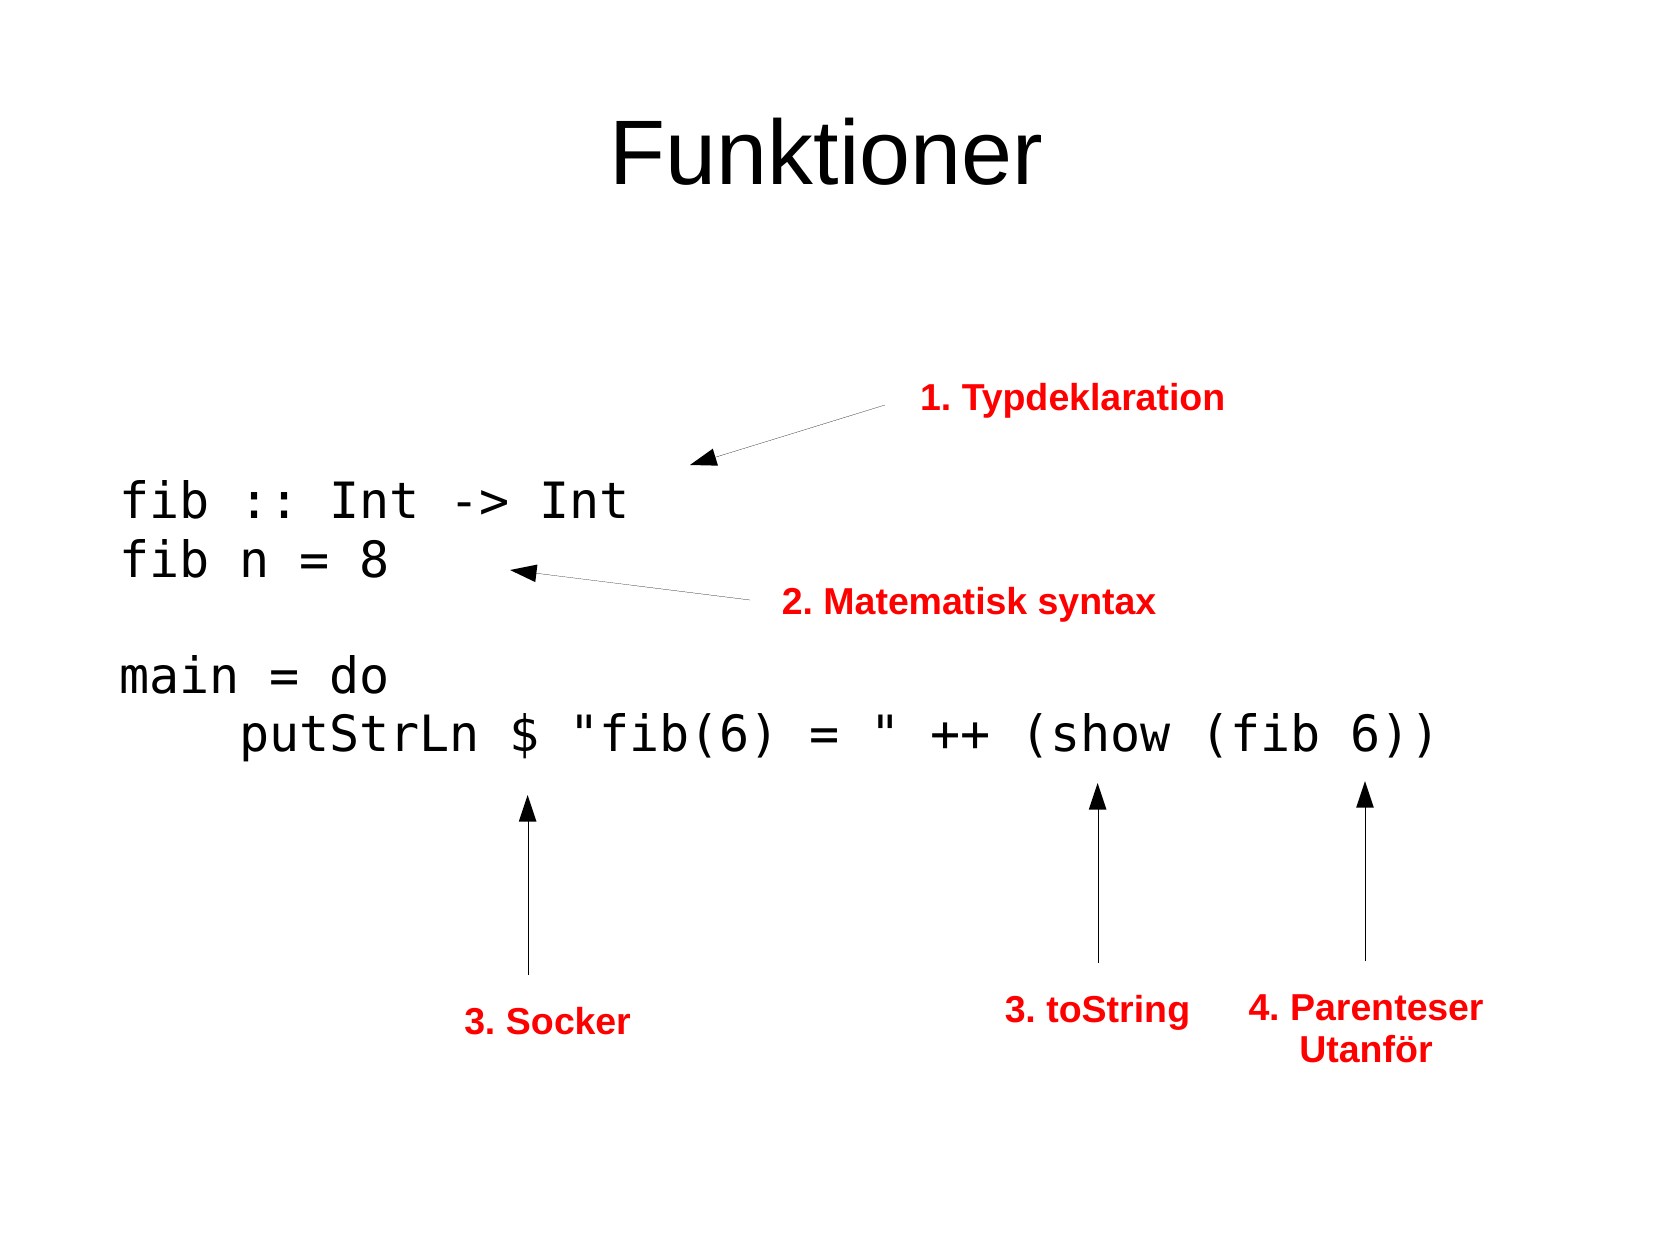

# Funktioner
1. Typdeklaration
fib :: Int -> Int
fib n = 8
main = do
 putStrLn $ "fib(6) = " ++ (show (fib 6))
2. Matematisk syntax
4. Parenteser
Utanför
3. toString
3. Socker